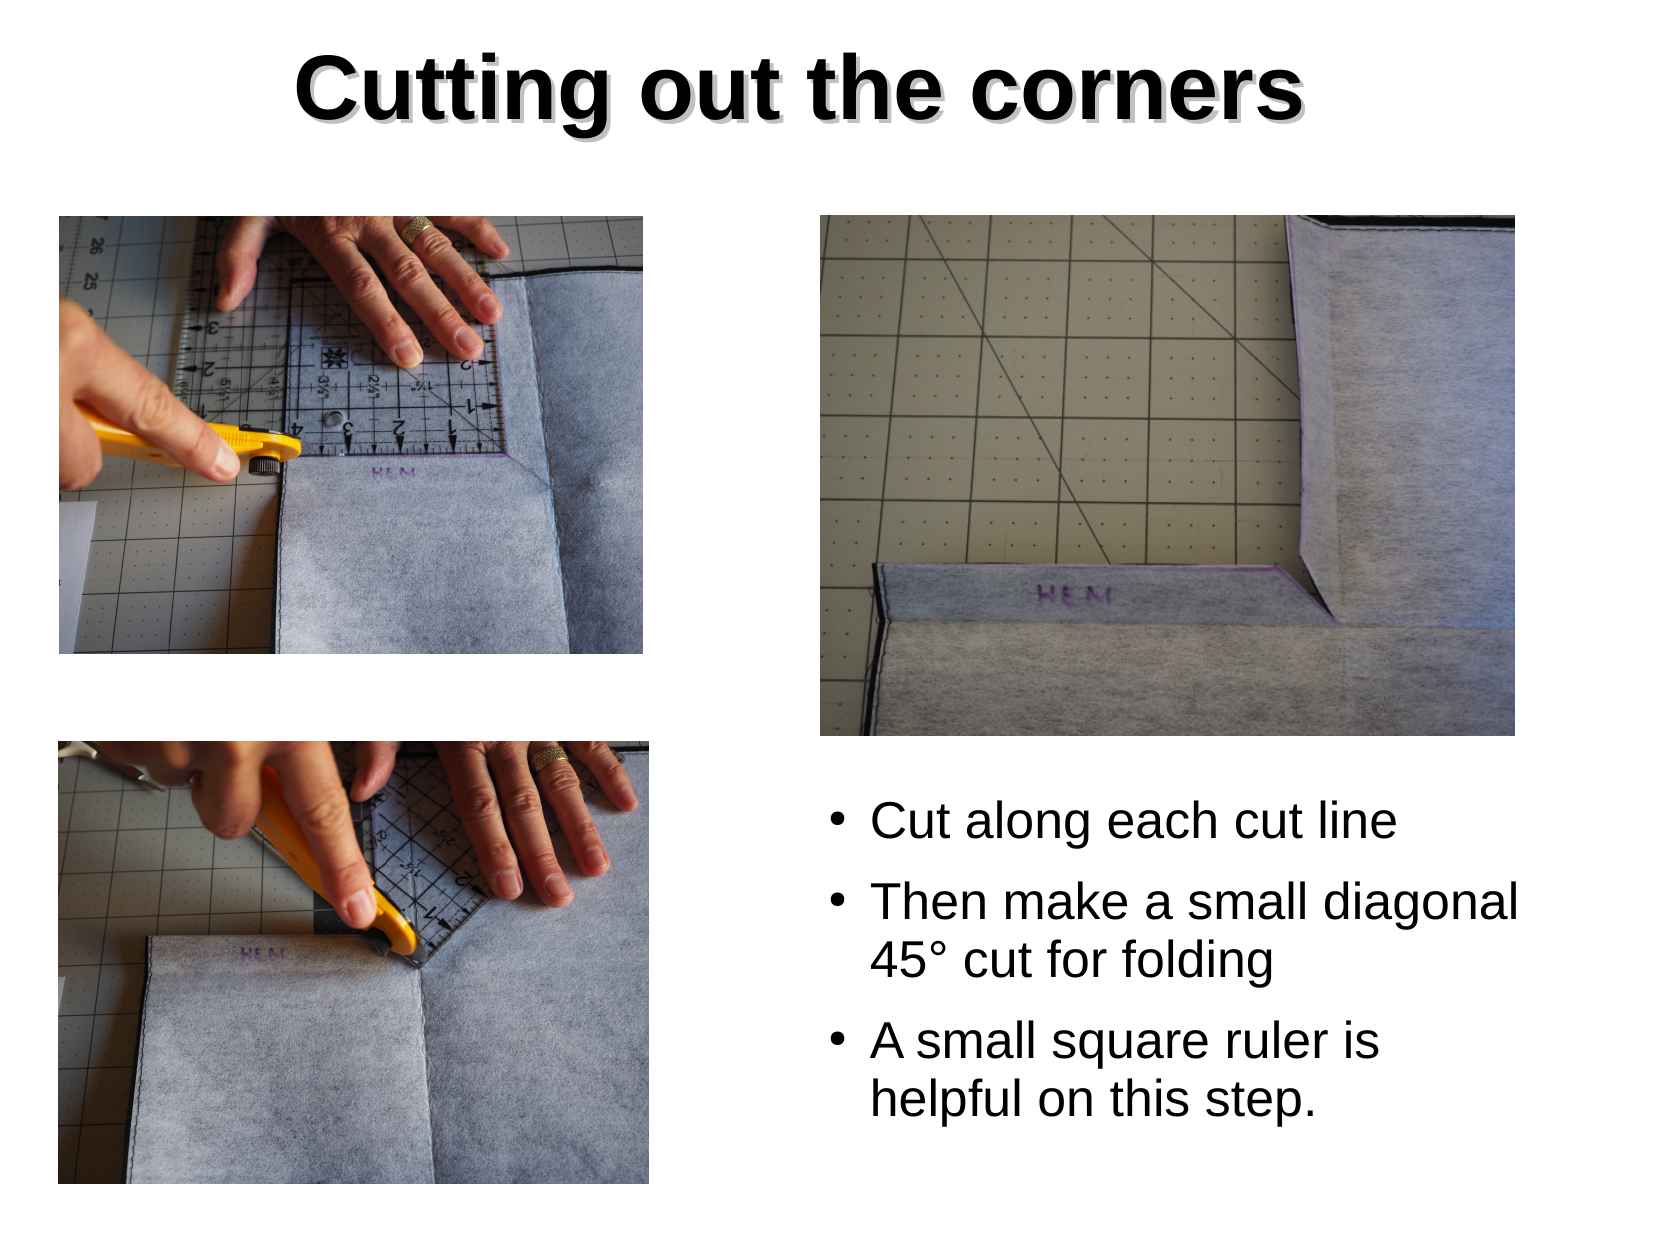

# Cutting out the corners
Cut along each cut line
Then make a small diagonal 45° cut for folding
A small square ruler is helpful on this step.